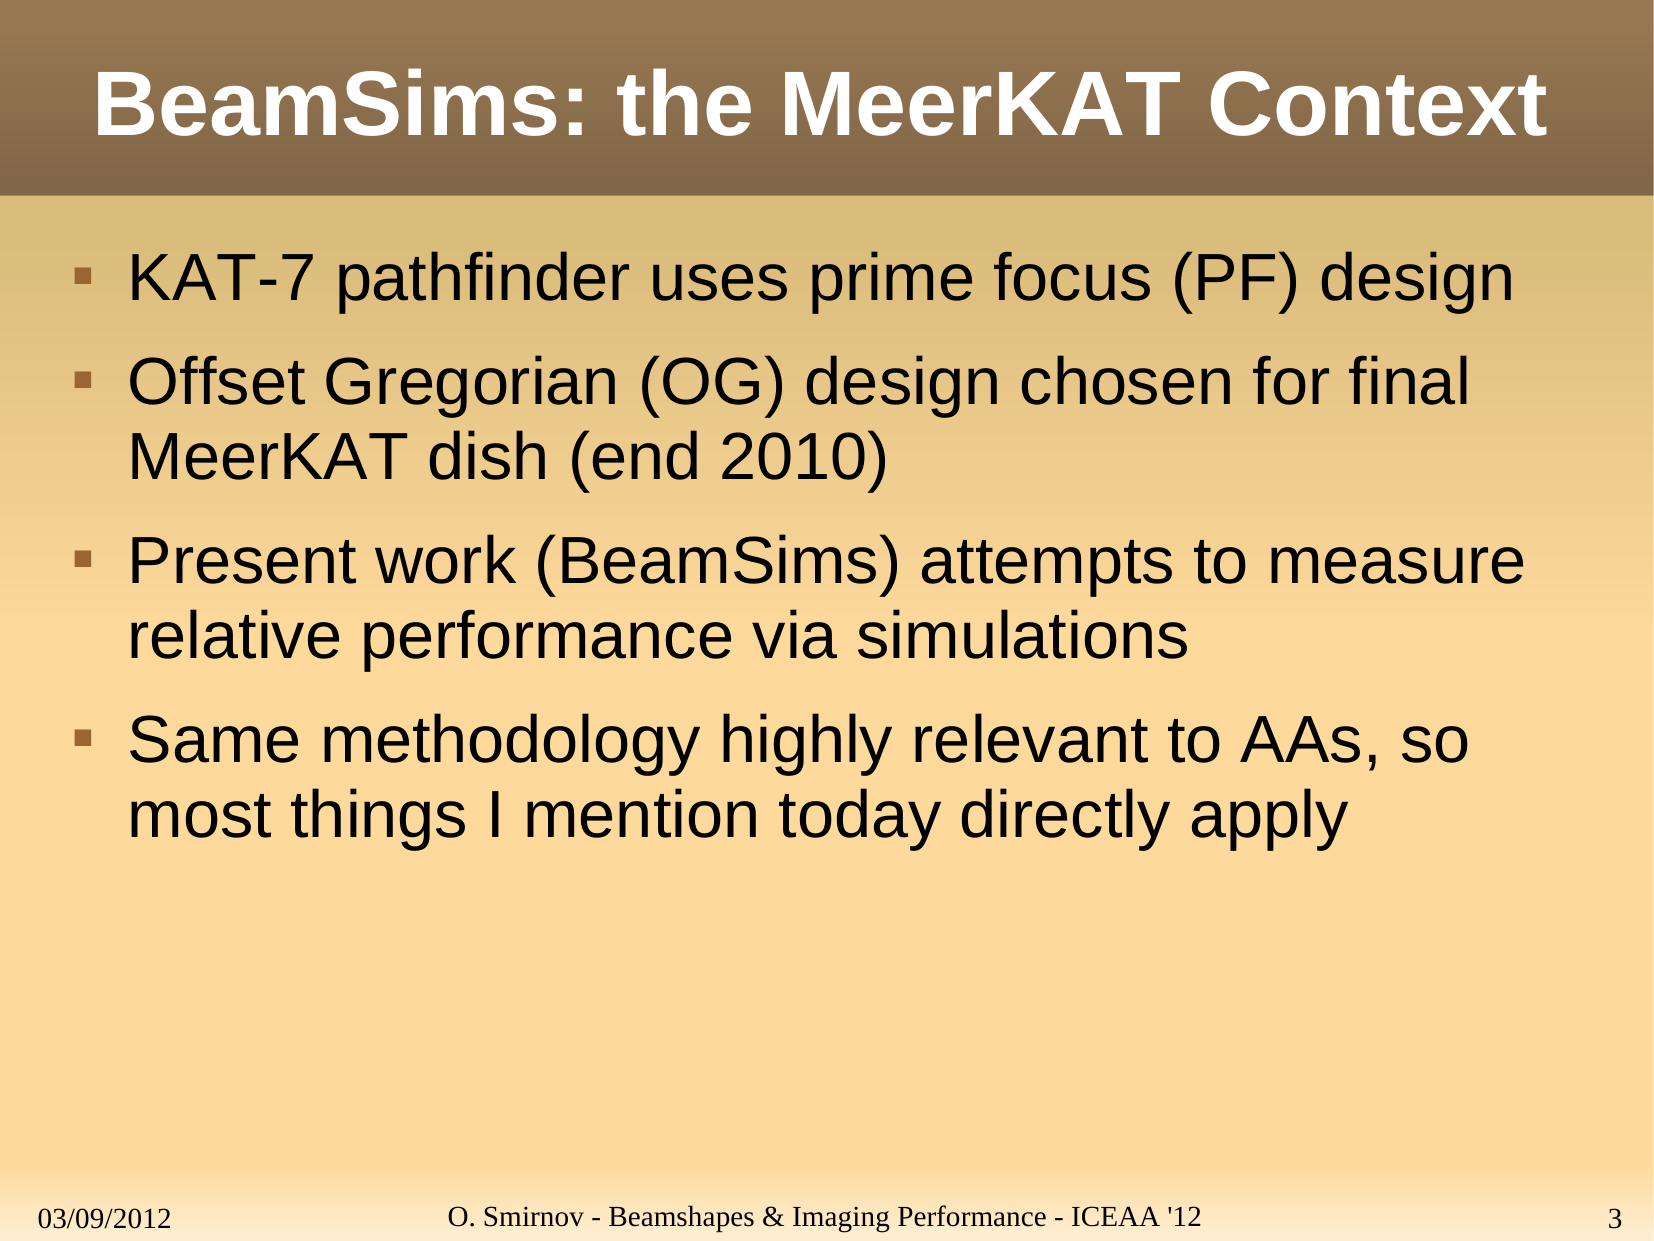

# BeamSims: the MeerKAT Context
KAT-7 pathfinder uses prime focus (PF) design
Offset Gregorian (OG) design chosen for final MeerKAT dish (end 2010)
Present work (BeamSims) attempts to measure relative performance via simulations
Same methodology highly relevant to AAs, so most things I mention today directly apply
O. Smirnov - Beamshapes & Imaging Performance - ICEAA '12
03/09/2012
3